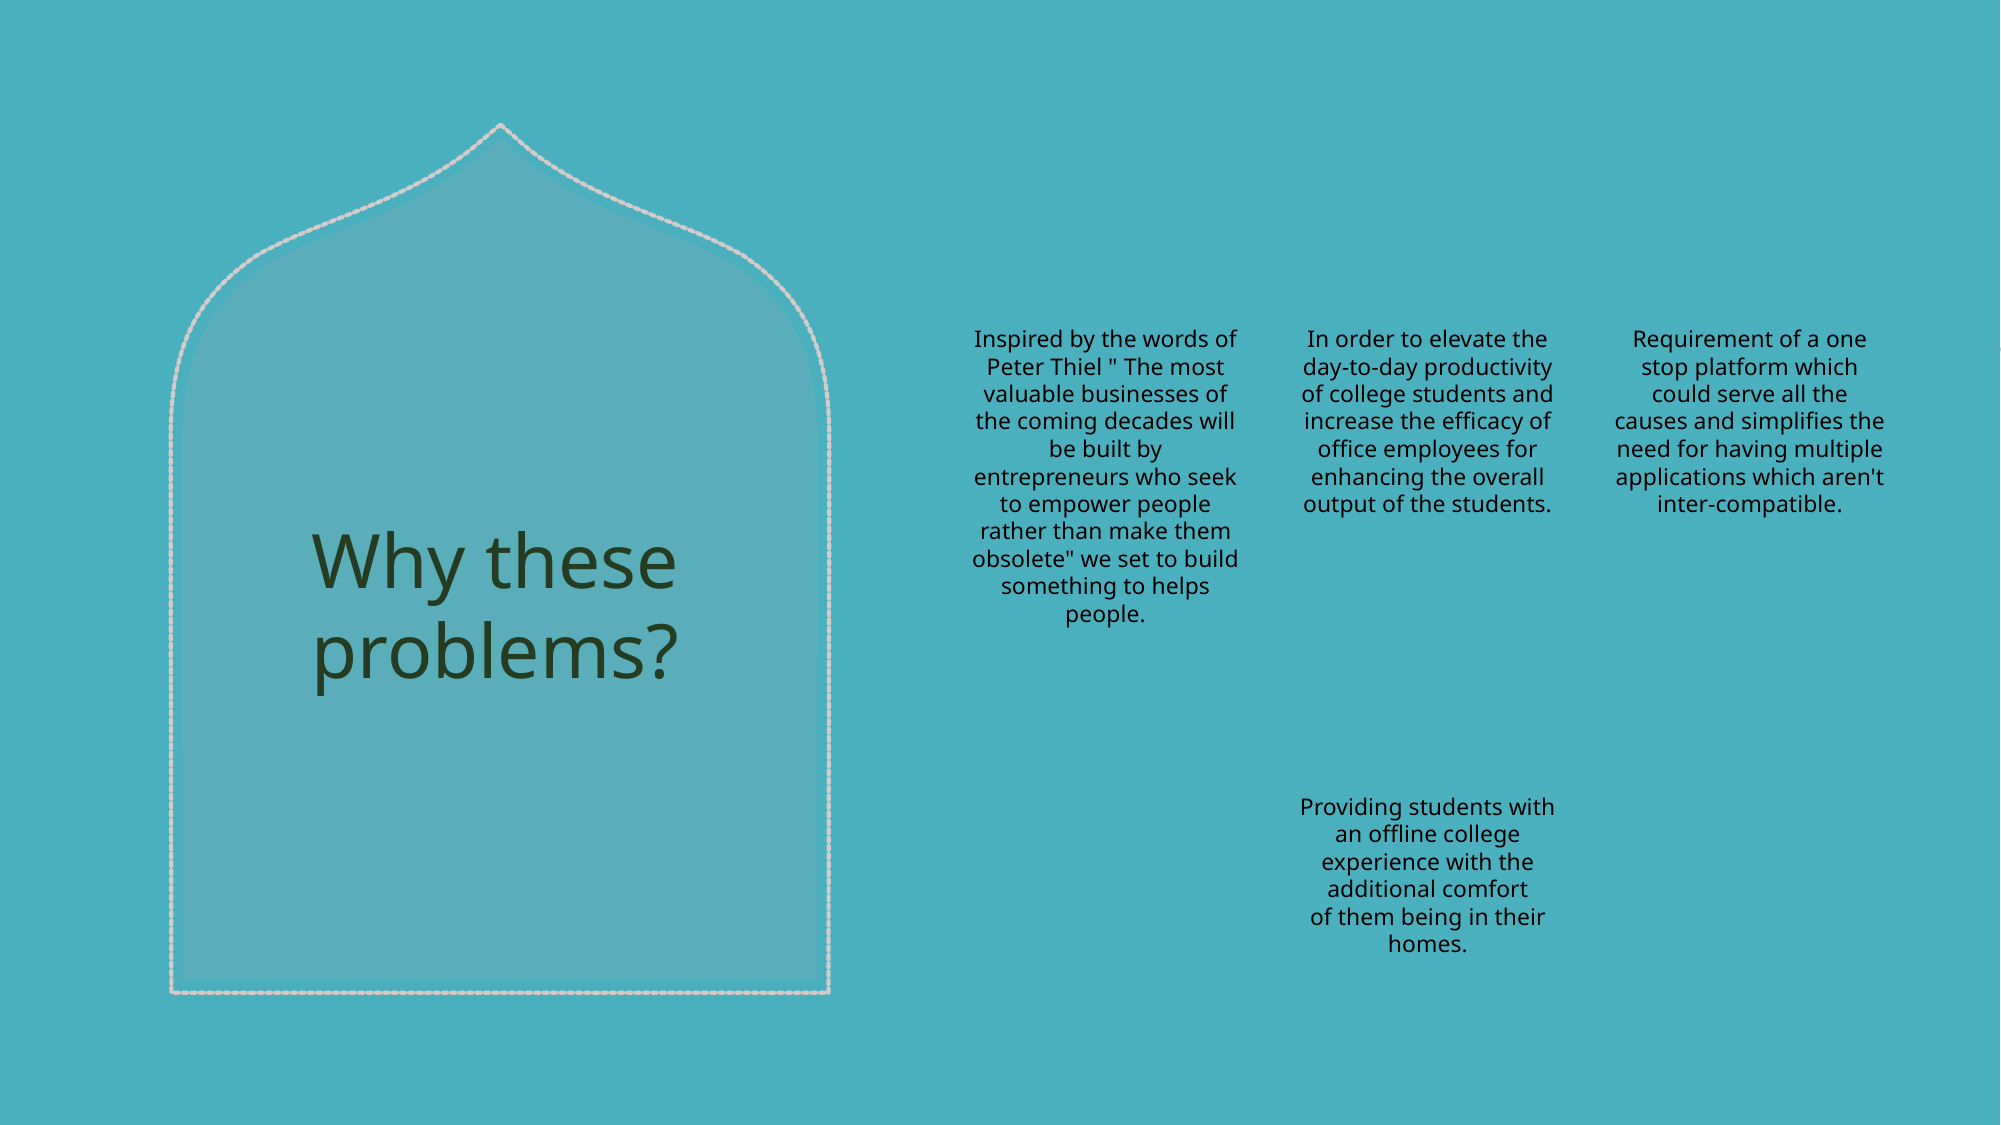

Inspired by the words of Peter Thiel " The most valuable businesses of the coming decades will be built by entrepreneurs who seek to empower people rather than make them obsolete" we set to build something to helps people.
In order to elevate the day-to-day productivity of college students and increase the efficacy of office employees for enhancing the overall output of the students.
Requirement of a one stop platform which could serve all the causes and simplifies the need for having multiple applications which aren't inter-compatible.
Providing students with an offline college experience with the additional comfort of them being in their homes.
# Why these problems?